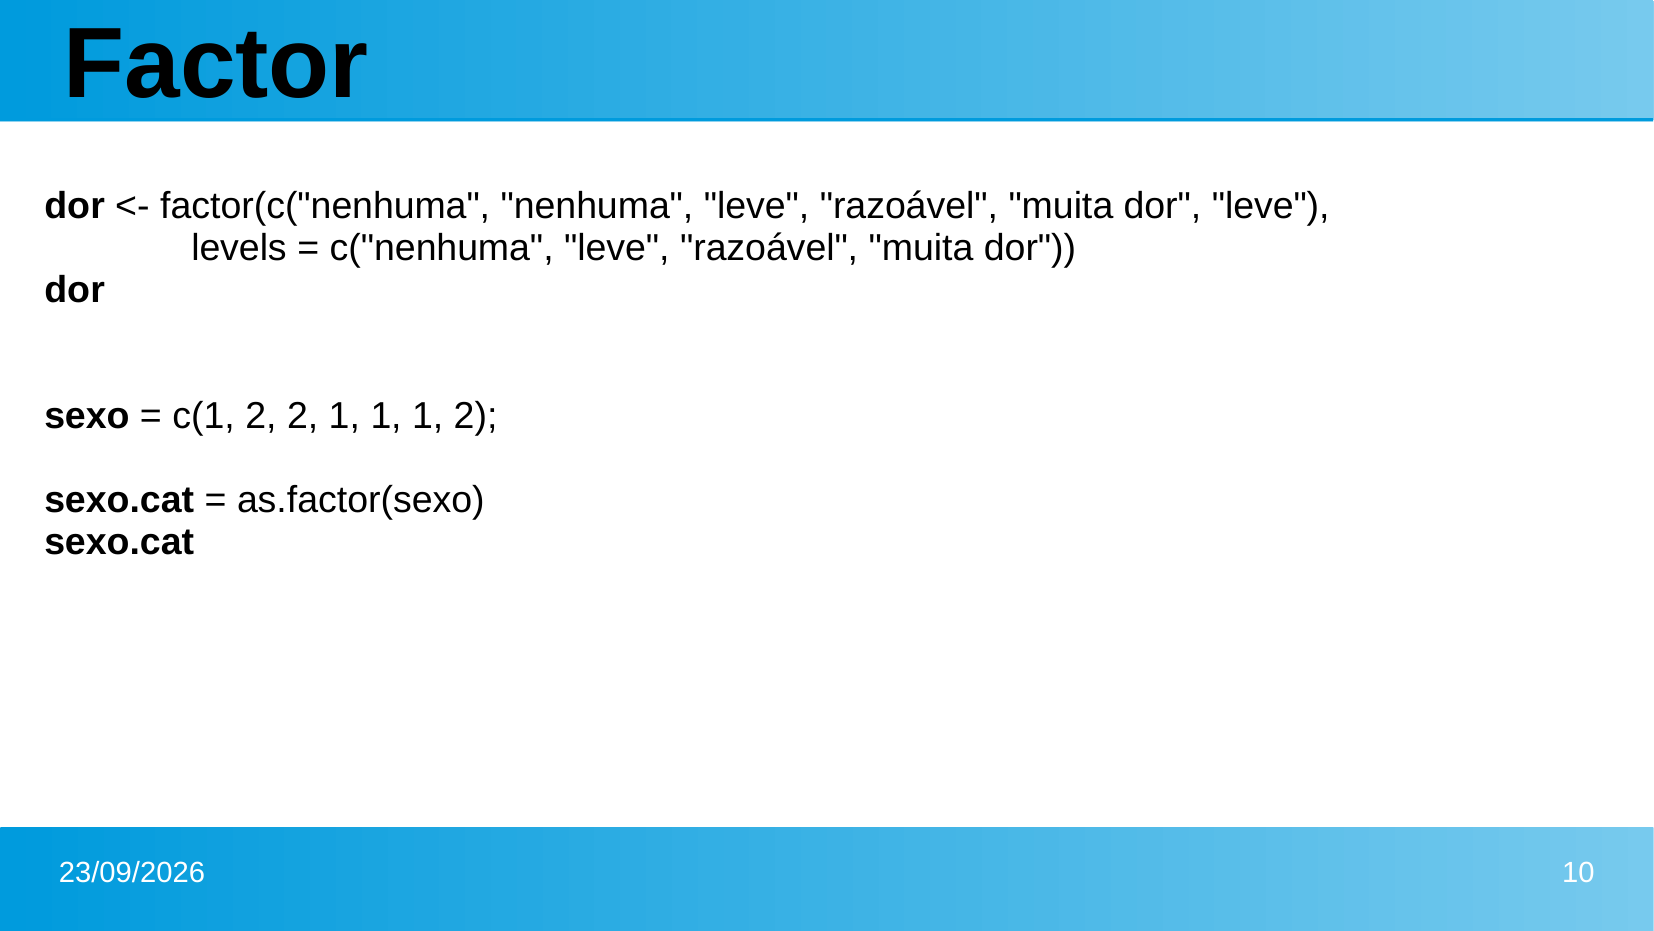

Factor
dor <- factor(c("nenhuma", "nenhuma", "leve", "razoável", "muita dor", "leve"),
 levels = c("nenhuma", "leve", "razoável", "muita dor"))
dor
sexo = c(1, 2, 2, 1, 1, 1, 2);
sexo.cat = as.factor(sexo)
sexo.cat
10